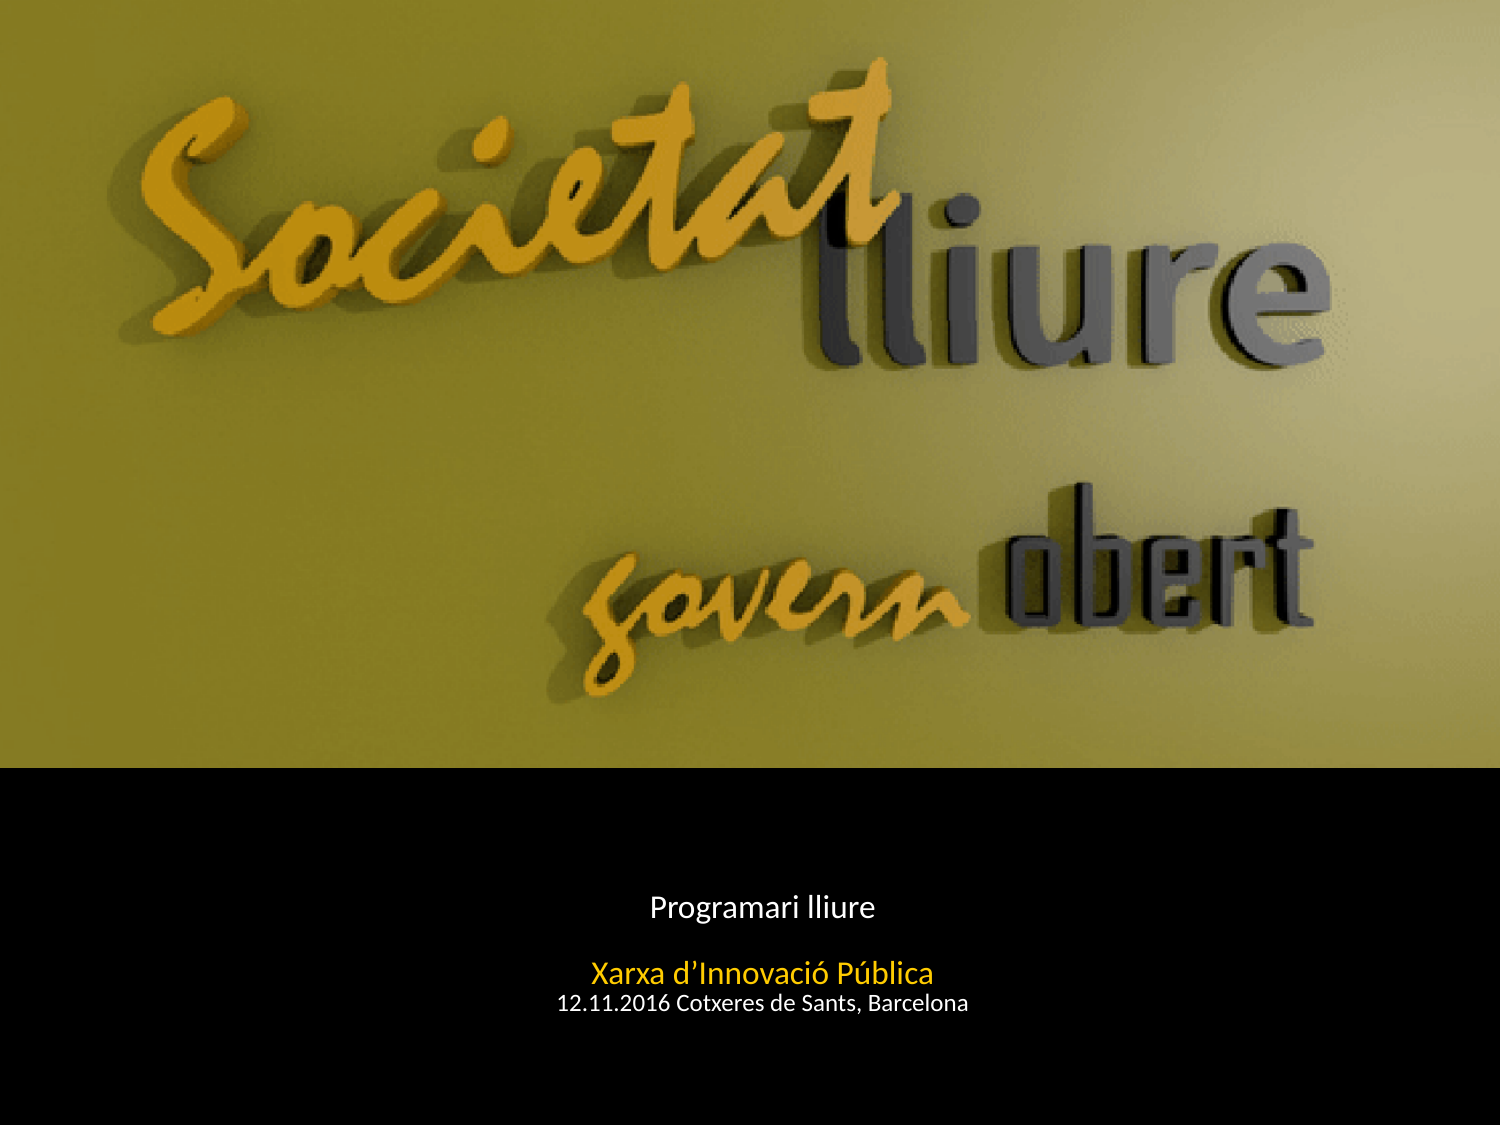

Programari lliure
Xarxa d’Innovació Pública
12.11.2016 Cotxeres de Sants, Barcelona